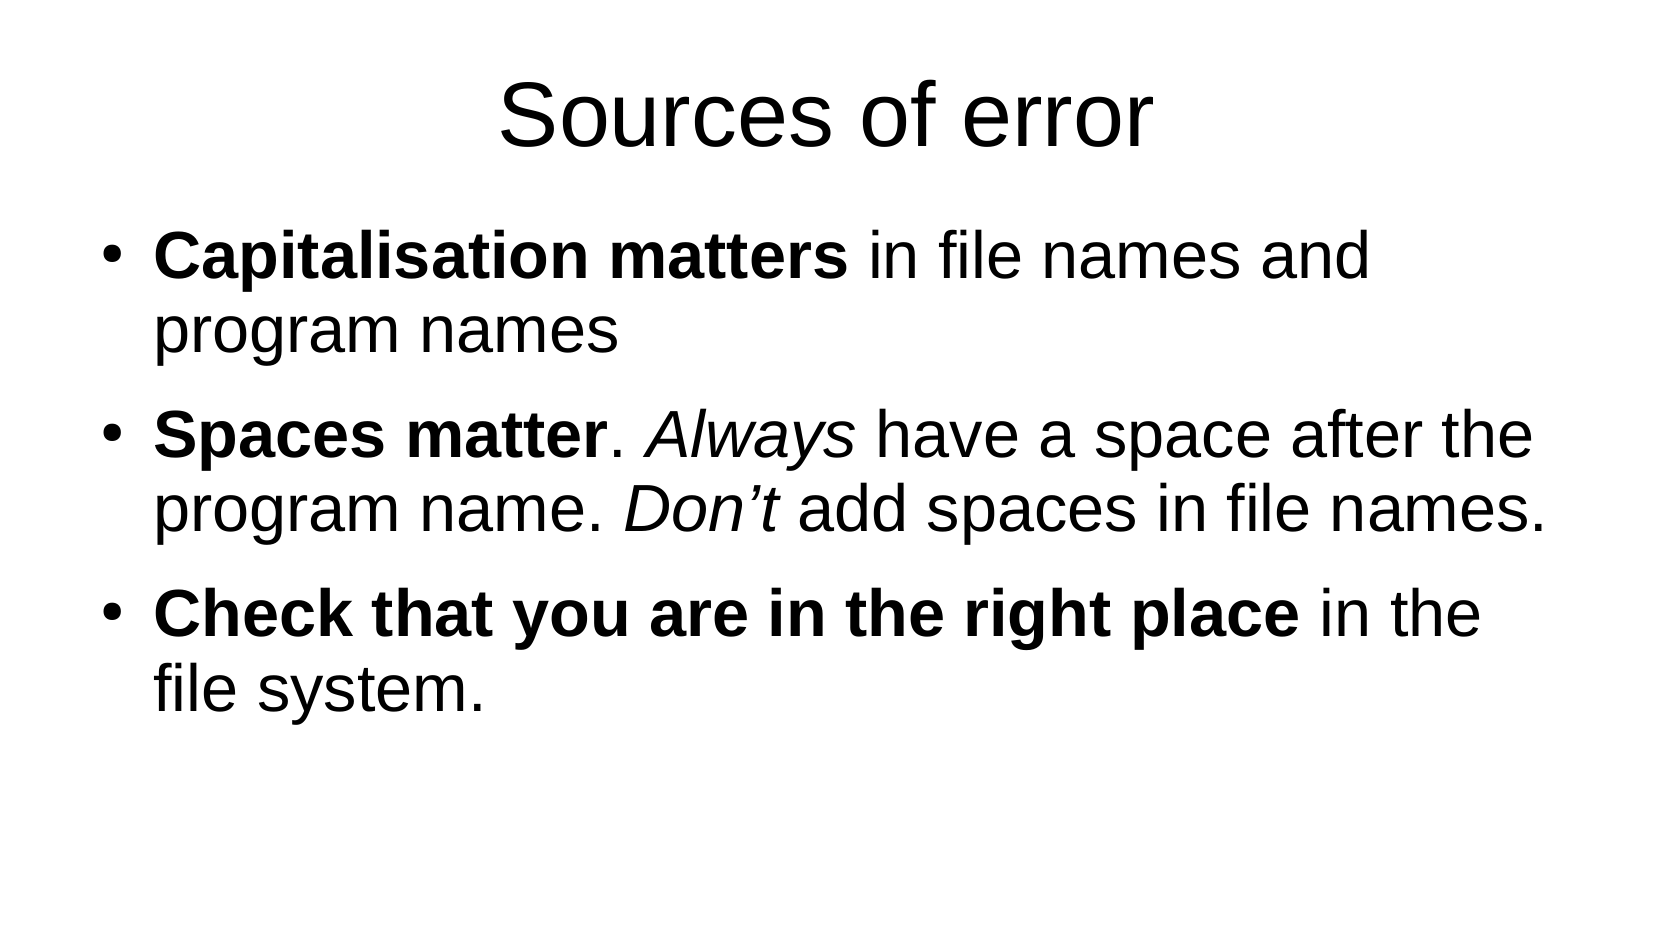

# Sources of error
Capitalisation matters in file names and program names
Spaces matter. Always have a space after the program name. Don’t add spaces in file names.
Check that you are in the right place in the file system.